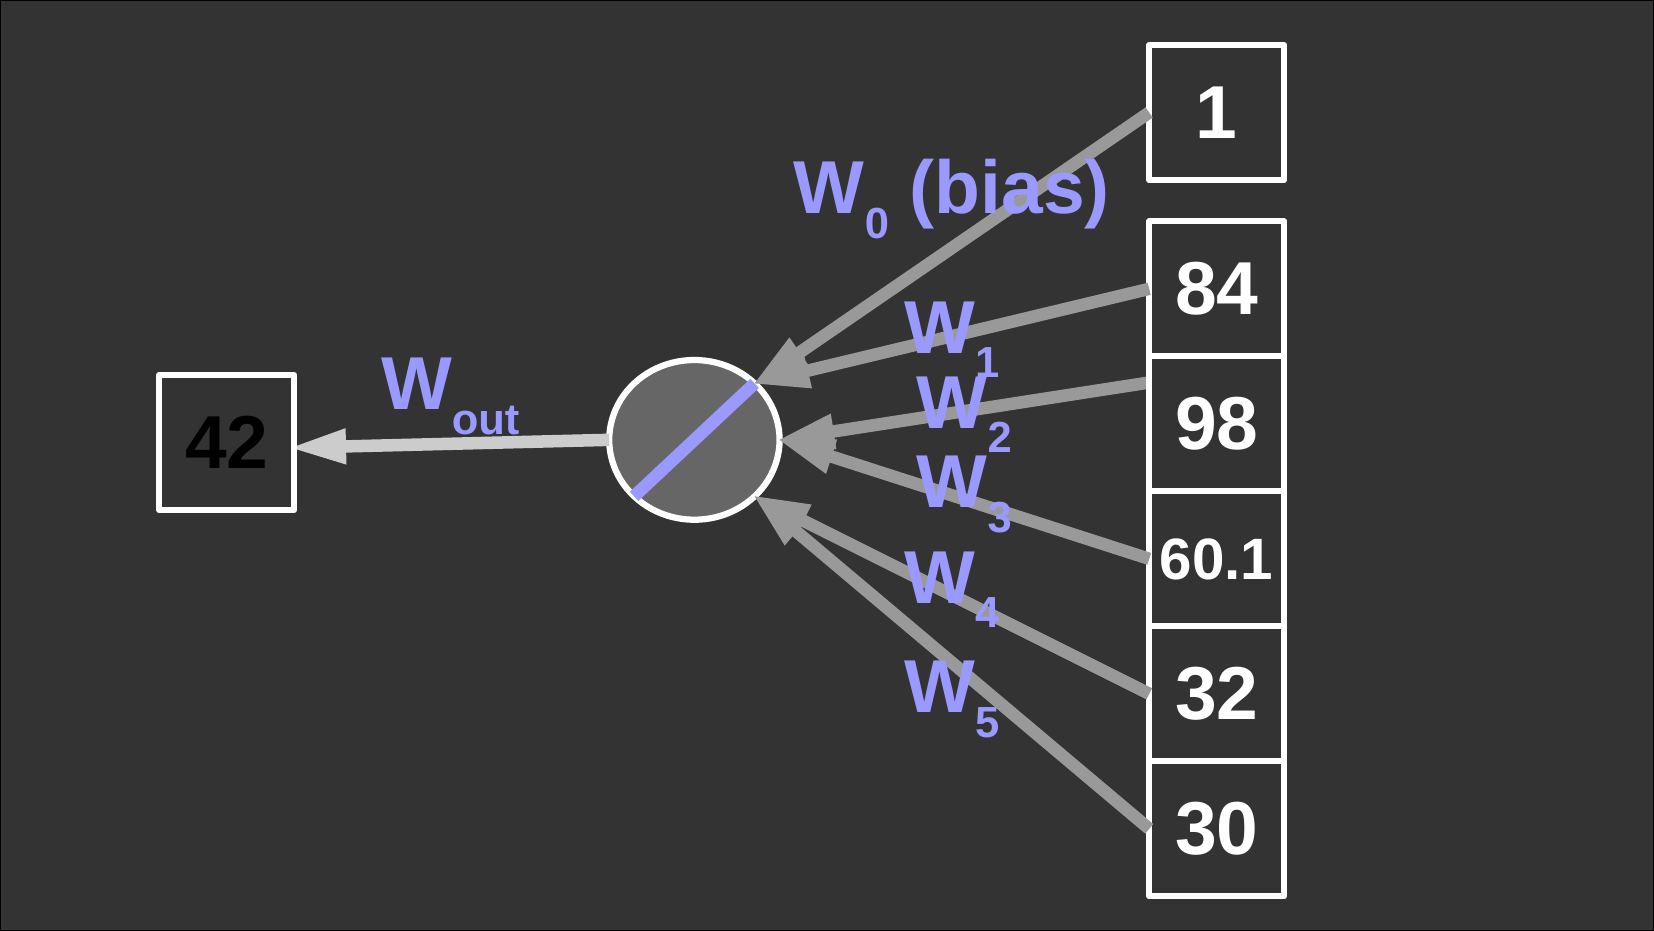

1
84
98
42
60.1
32
30